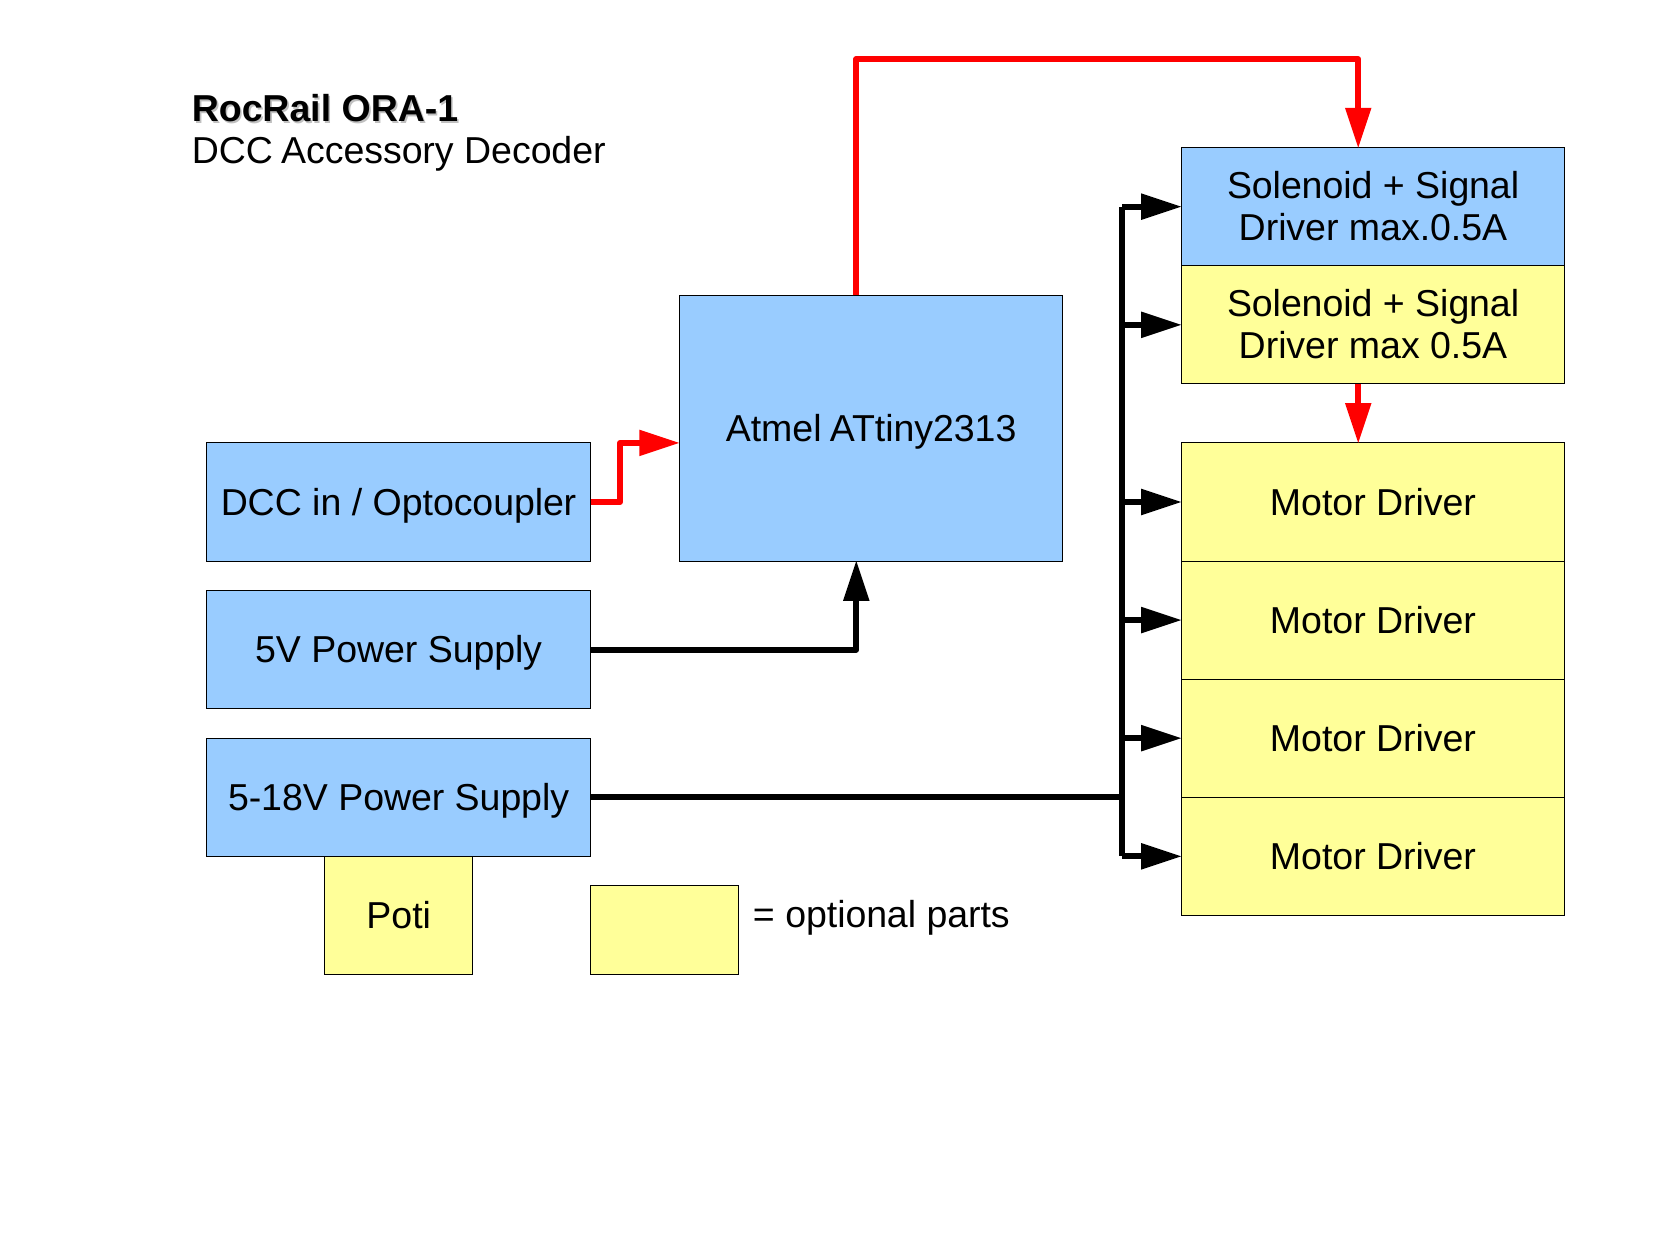

RocRail ORA-1
DCC Accessory Decoder
Solenoid + Signal
Driver max.0.5A
Solenoid + Signal
Driver max 0.5A
Atmel ATtiny2313
DCC in / Optocoupler
Motor Driver
Motor Driver
5V Power Supply
Motor Driver
5-18V Power Supply
Motor Driver
Poti
= optional parts